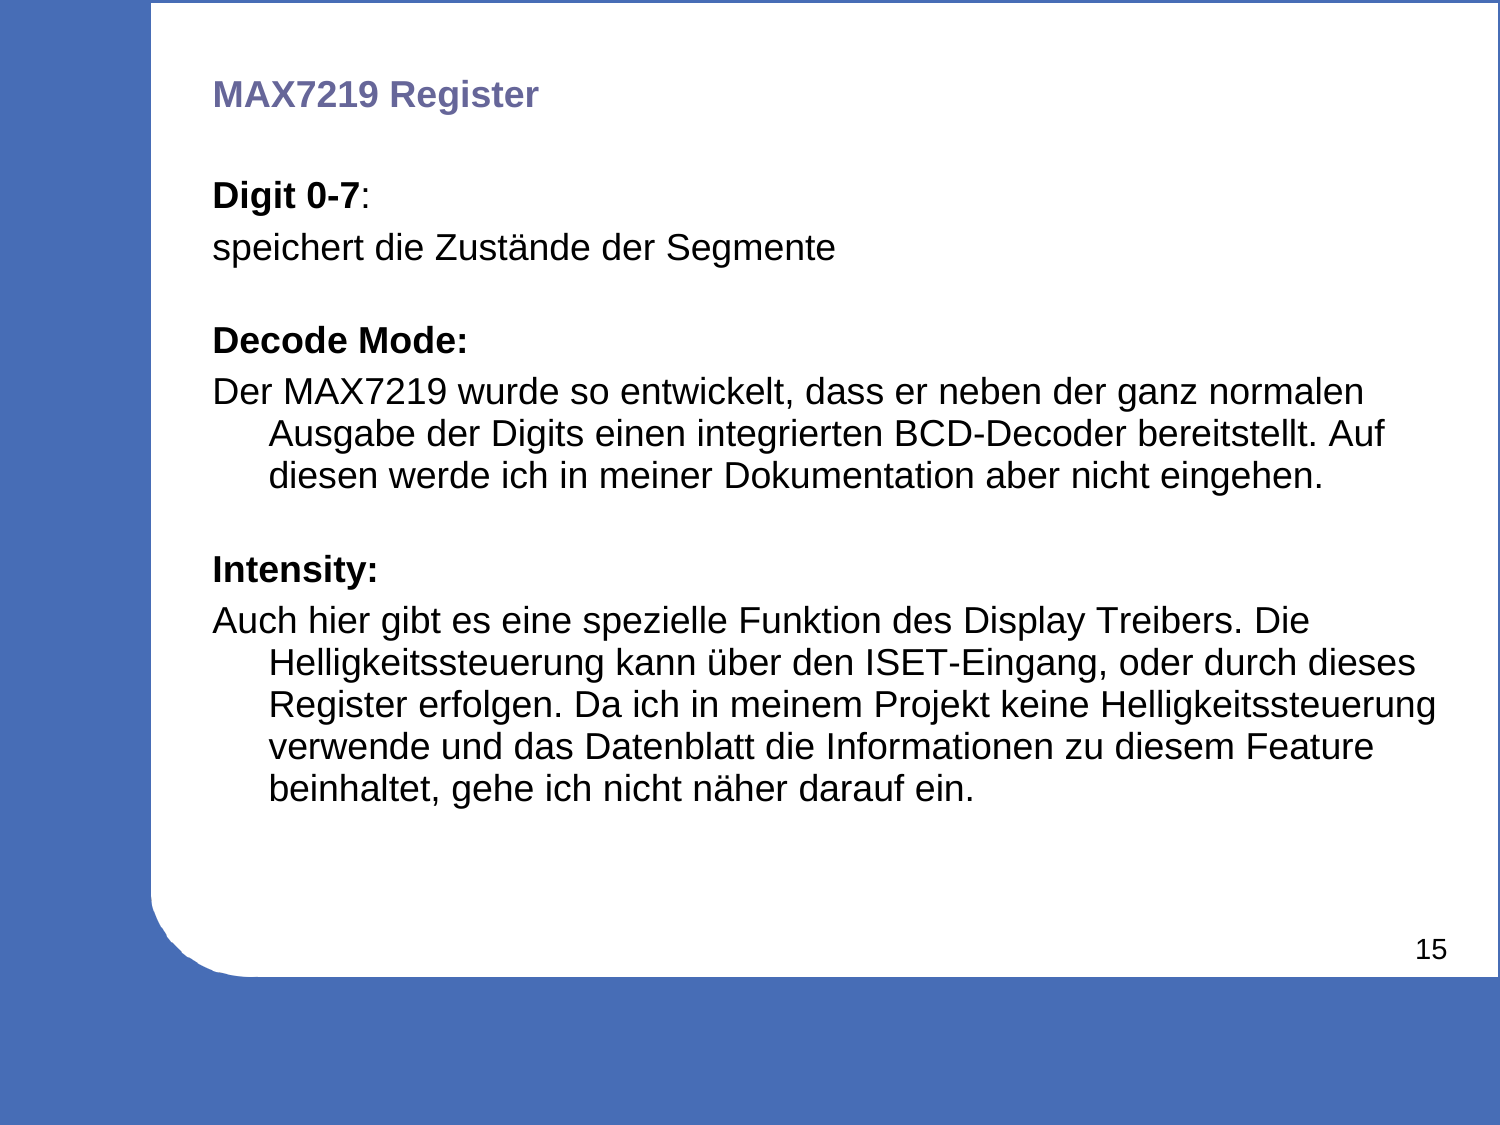

# MAX7219 Register
Digit 0-7:
speichert die Zustände der Segmente
Decode Mode:
Der MAX7219 wurde so entwickelt, dass er neben der ganz normalen Ausgabe der Digits einen integrierten BCD-Decoder bereitstellt. Auf diesen werde ich in meiner Dokumentation aber nicht eingehen.
Intensity:
Auch hier gibt es eine spezielle Funktion des Display Treibers. Die Helligkeitssteuerung kann über den ISET-Eingang, oder durch dieses Register erfolgen. Da ich in meinem Projekt keine Helligkeitssteuerung verwende und das Datenblatt die Informationen zu diesem Feature beinhaltet, gehe ich nicht näher darauf ein.
15